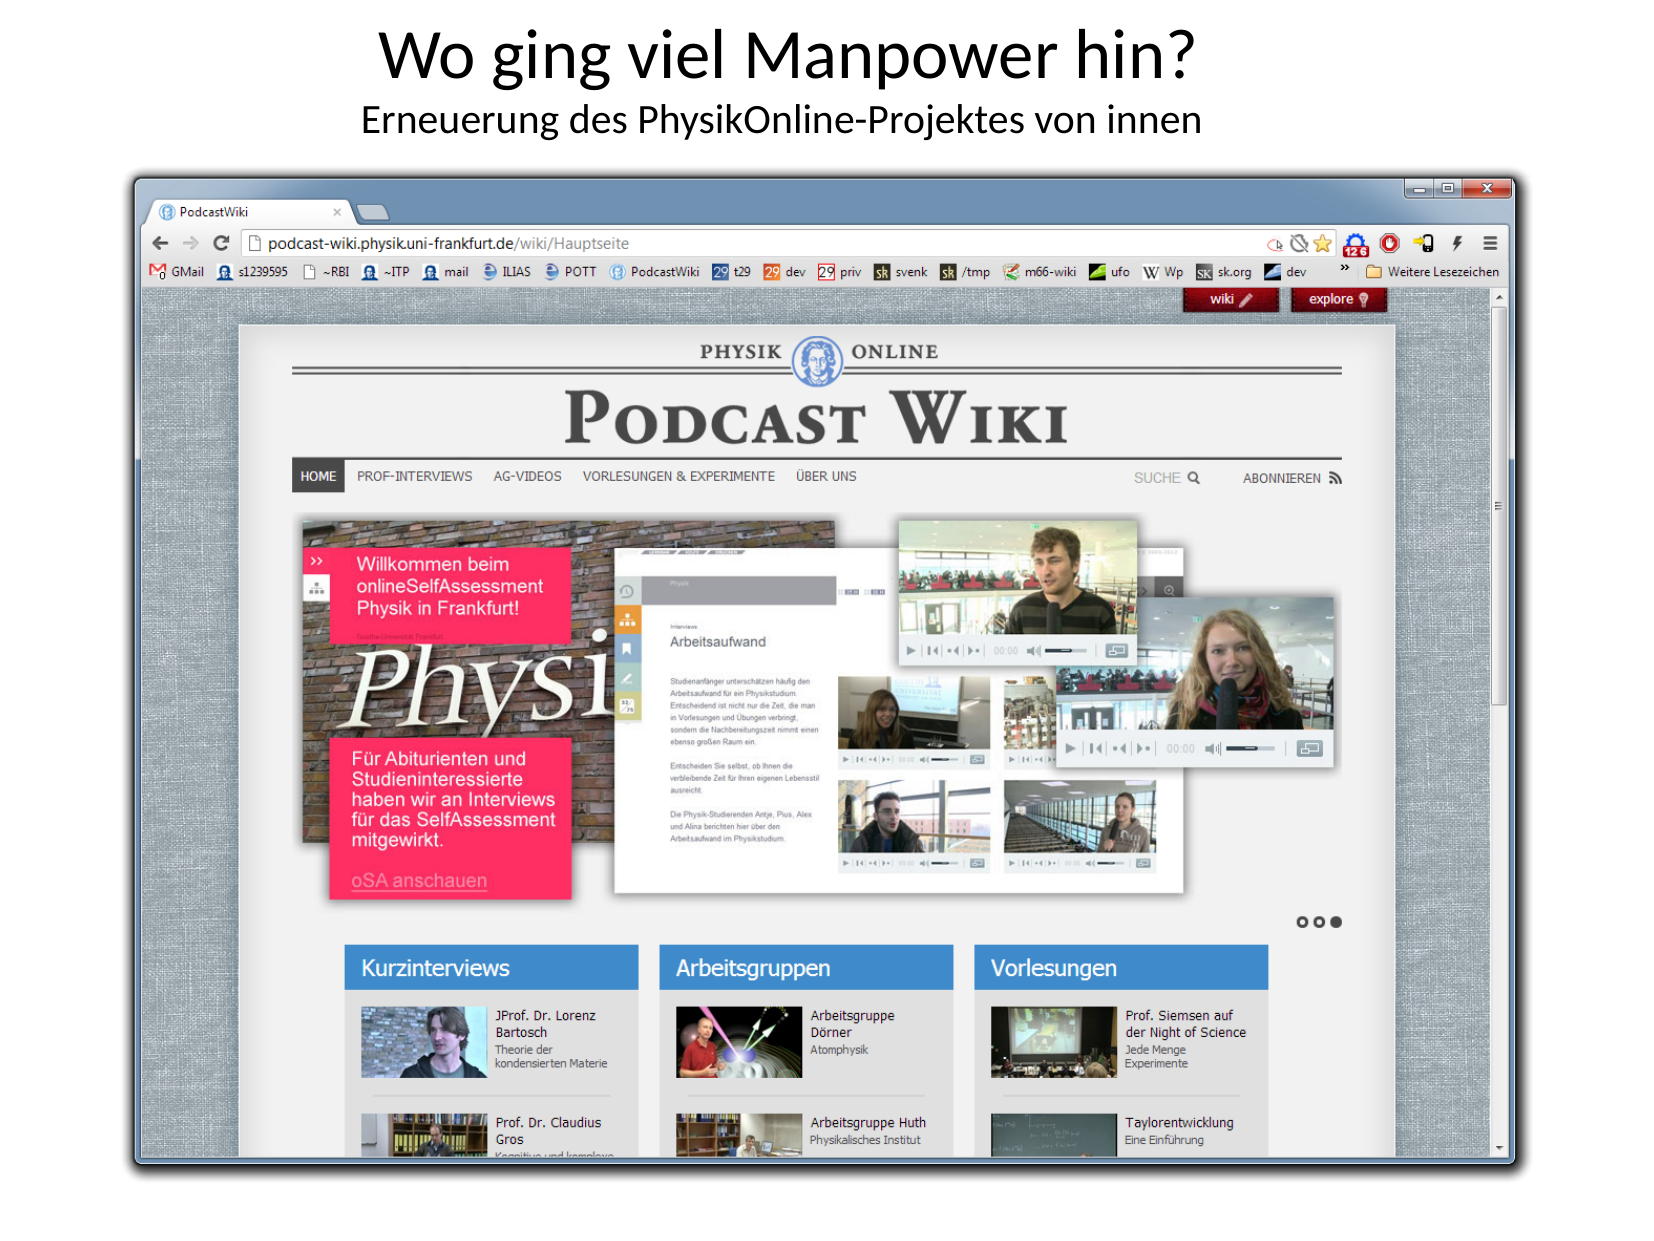

Wo ging viel Manpower hin?
Erneuerung des PhysikOnline-Projektes von innen